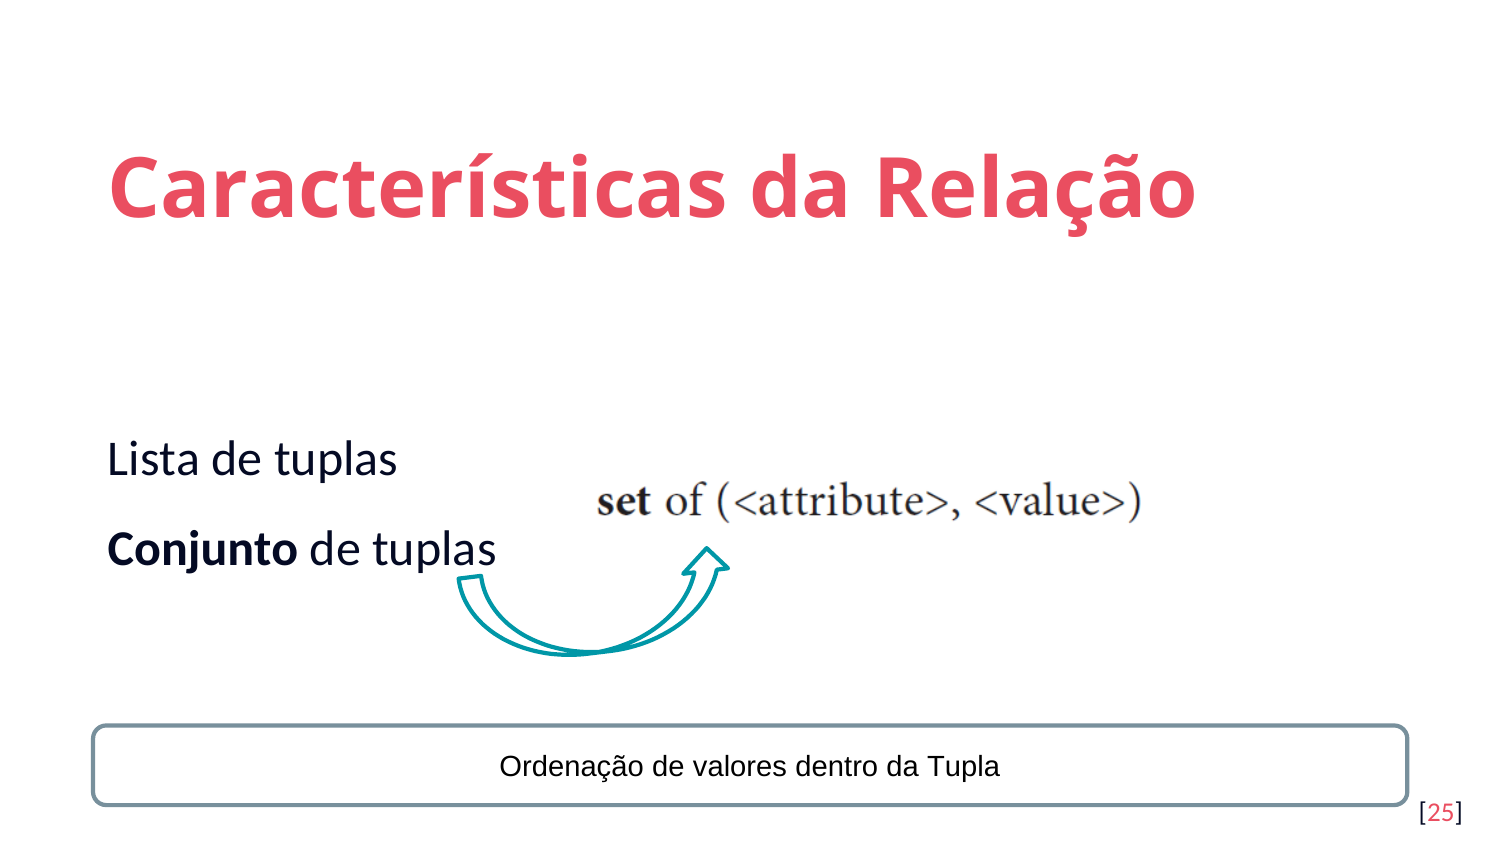

Características da Relação
Lista de tuplas
Conjunto de tuplas
Ordenação de valores dentro da Tupla